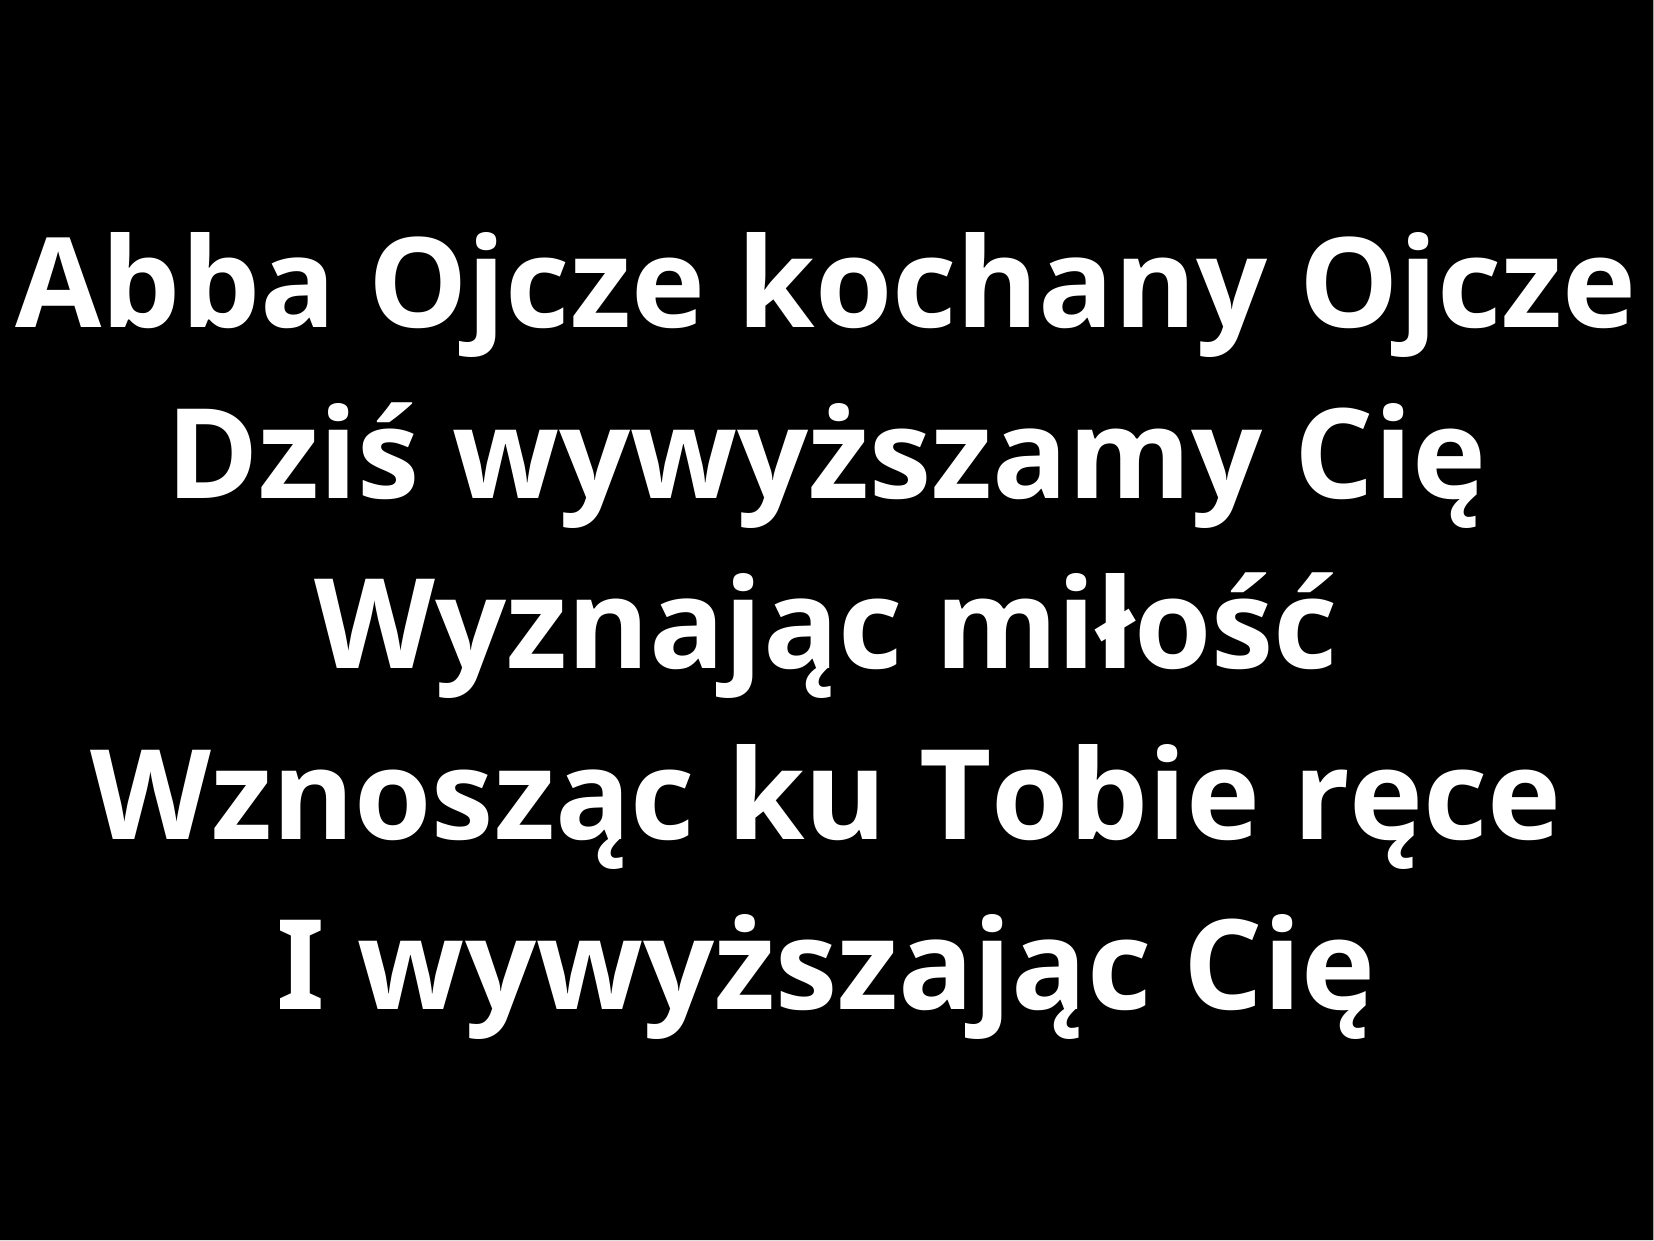

# Abba Ojcze kochany Ojcze Dziś wywyższamy Cię Wyznając miłość Wznosząc ku Tobie ręce I wywyższając Cię